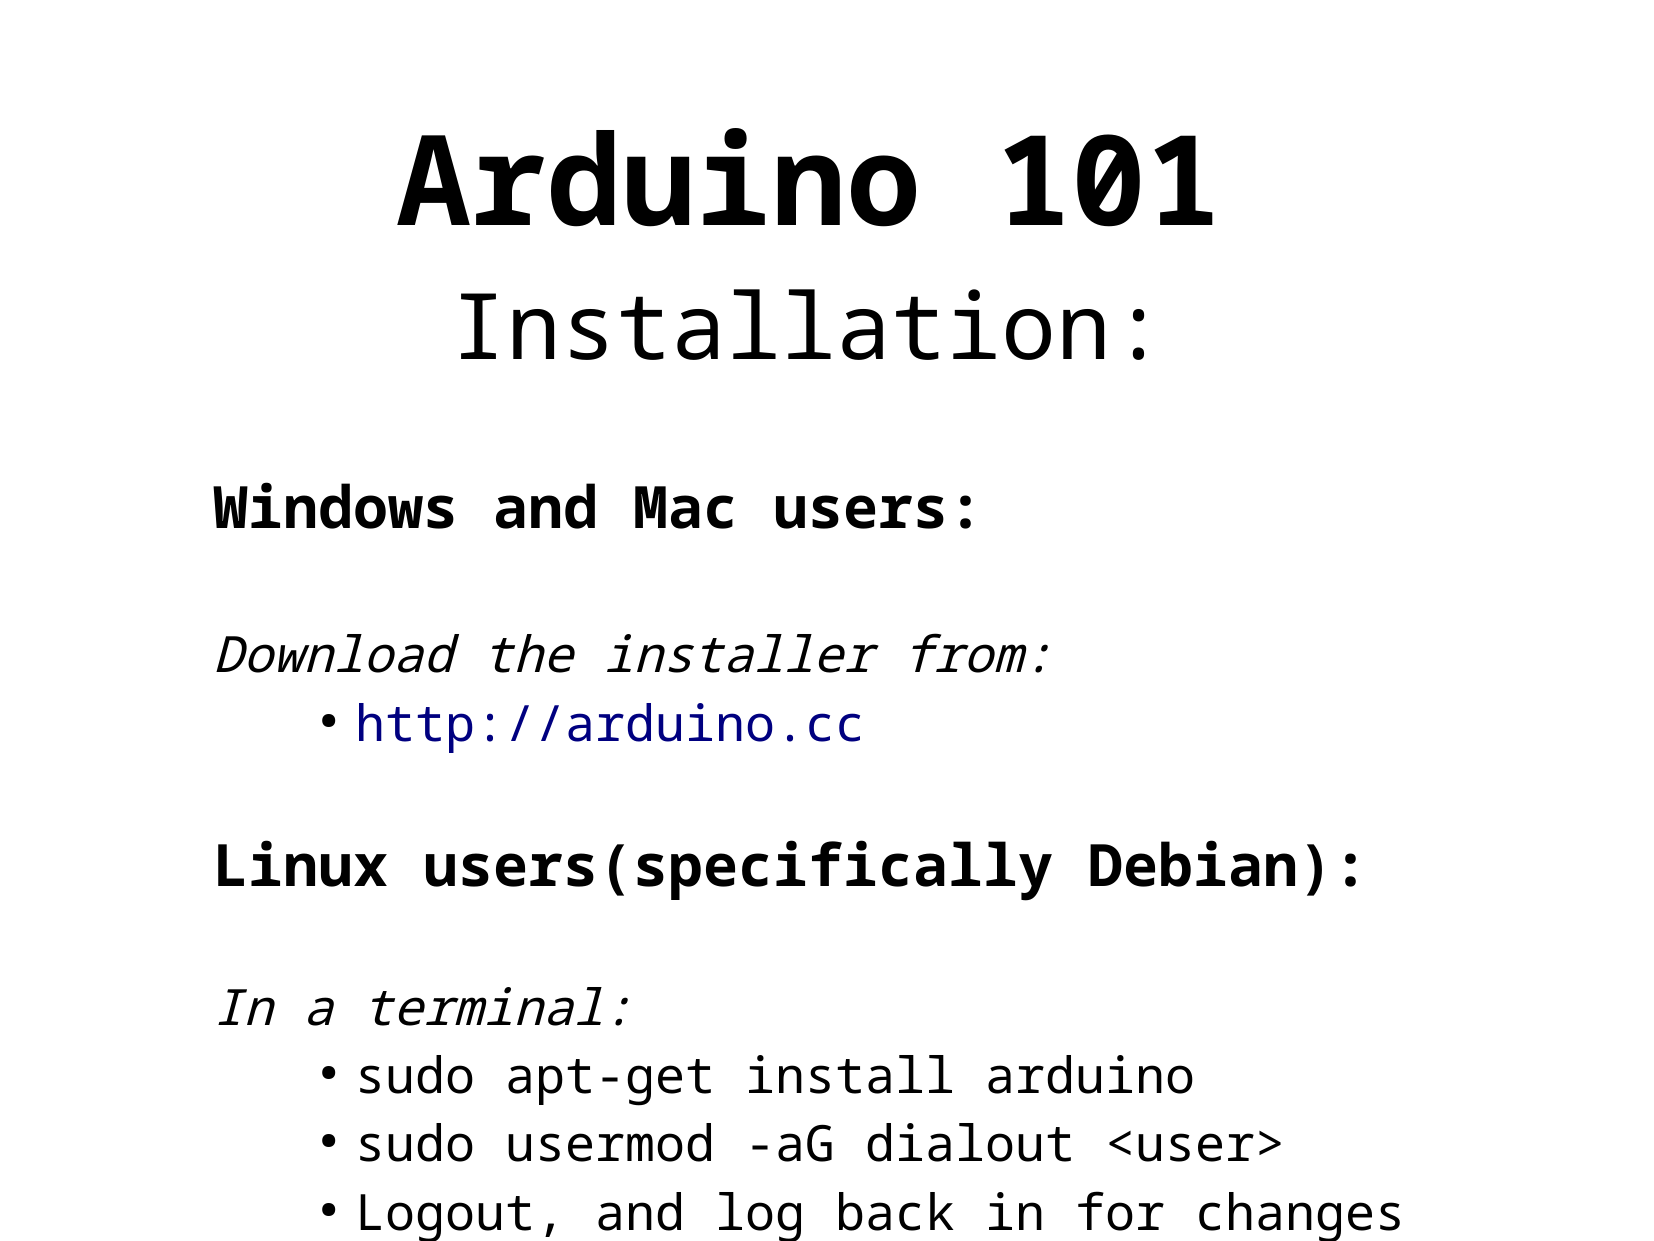

Arduino 101
Installation:
Windows and Mac users:
Download the installer from:
http://arduino.cc
Linux users(specifically Debian):
In a terminal:
sudo apt-get install arduino
sudo usermod -aG dialout <user>
Logout, and log back in for changes to take effect.